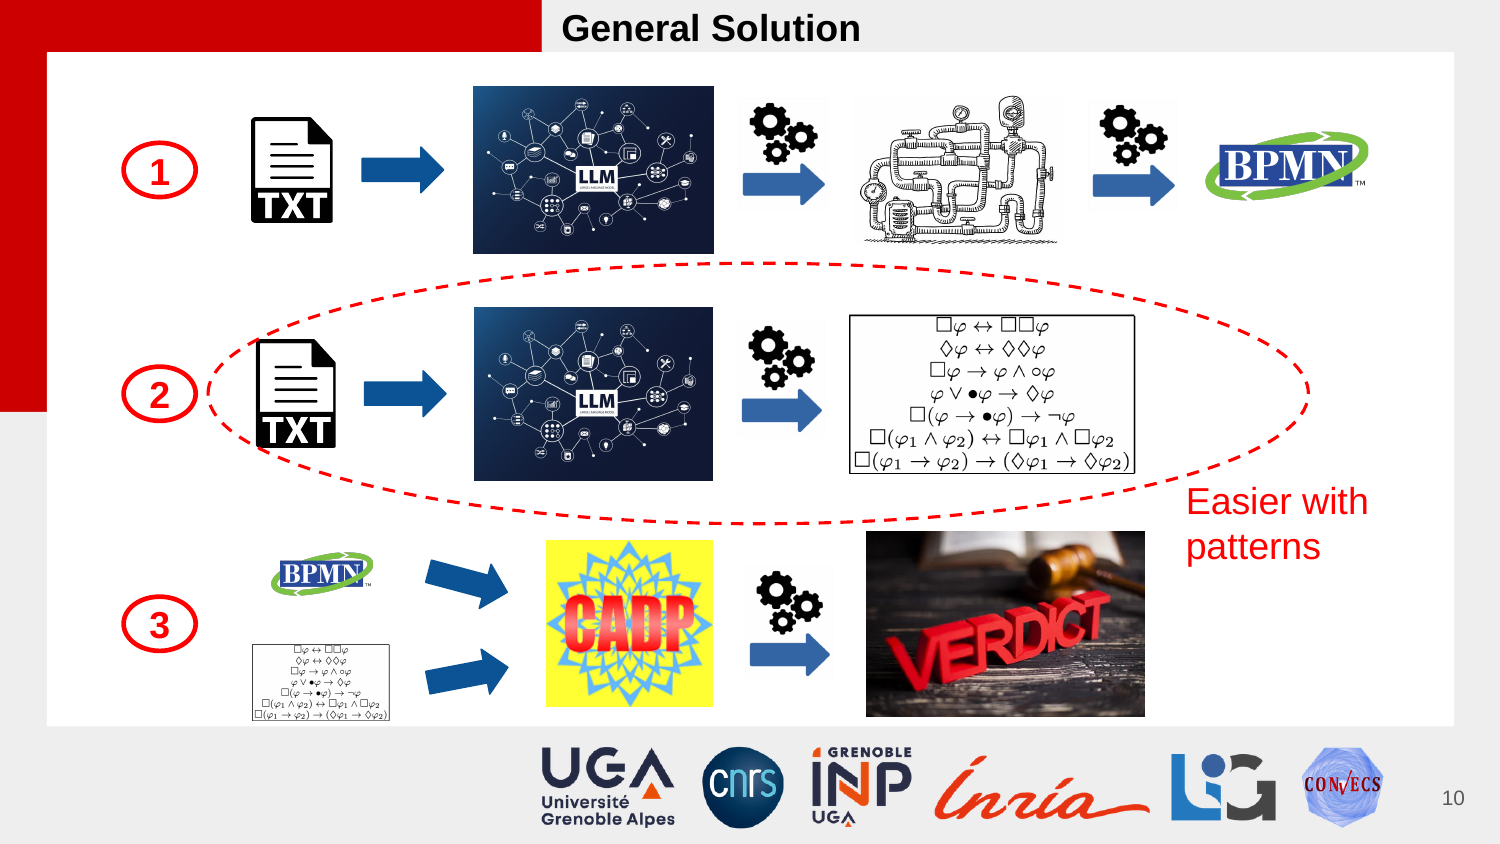

General Solution
1
2
Easier with patterns
3